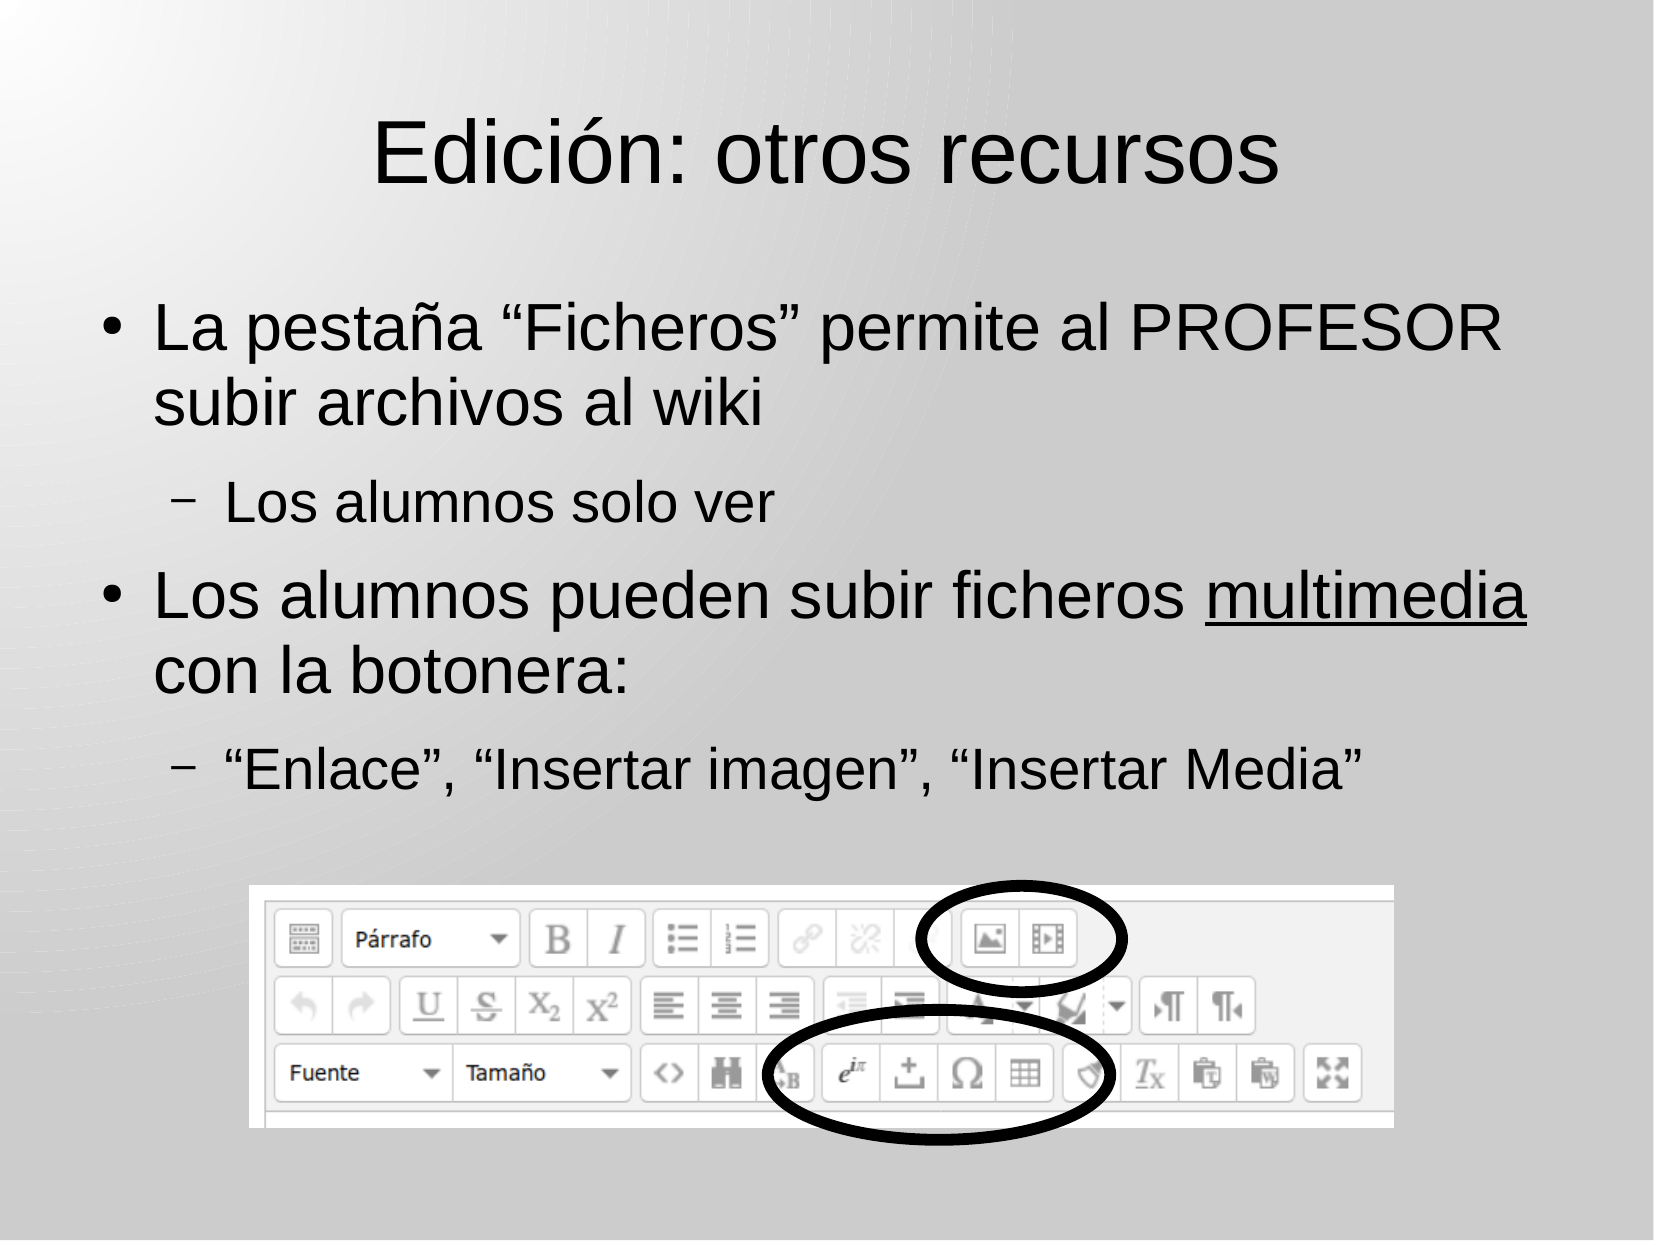

# Edición: otros recursos
La pestaña “Ficheros” permite al PROFESOR subir archivos al wiki
Los alumnos solo ver
Los alumnos pueden subir ficheros multimedia con la botonera:
“Enlace”, “Insertar imagen”, “Insertar Media”